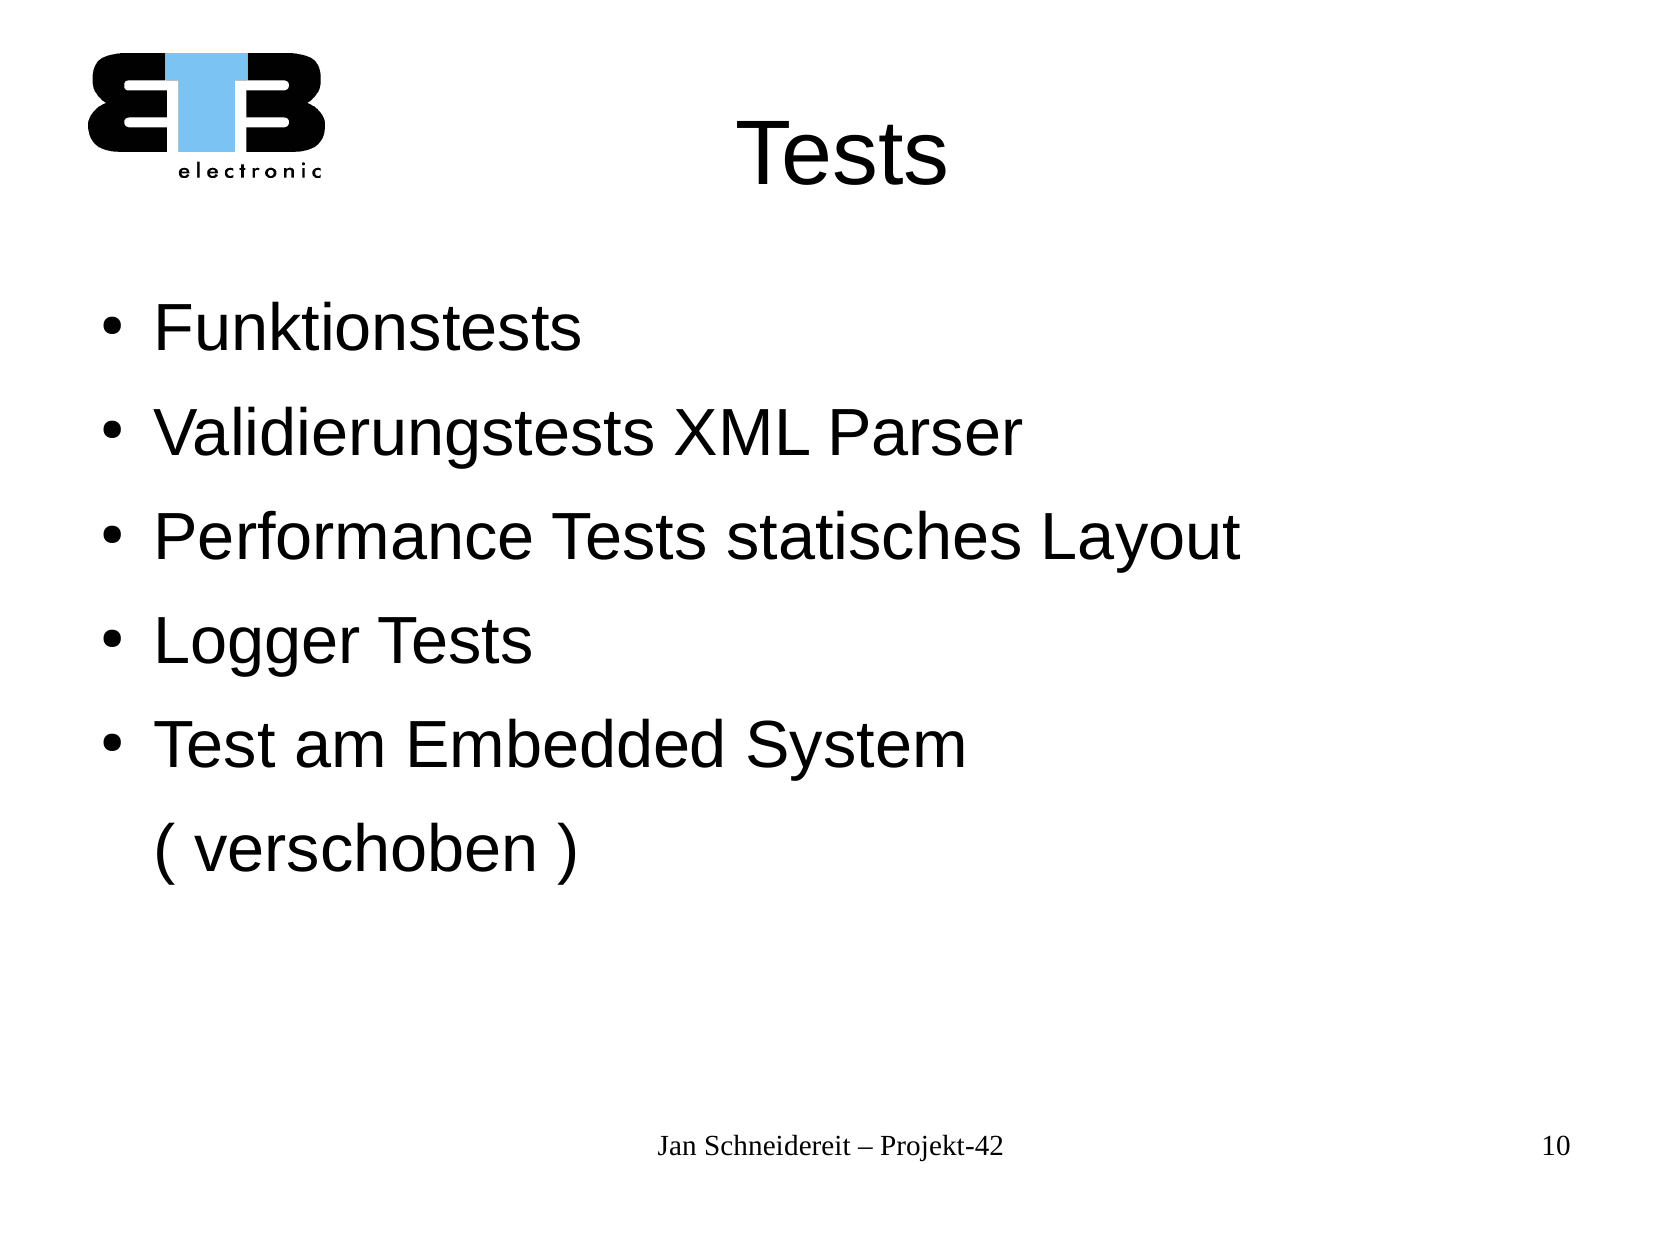

# Tests
Funktionstests
Validierungstests XML Parser
Performance Tests statisches Layout
Logger Tests
Test am Embedded System
( verschoben )
10